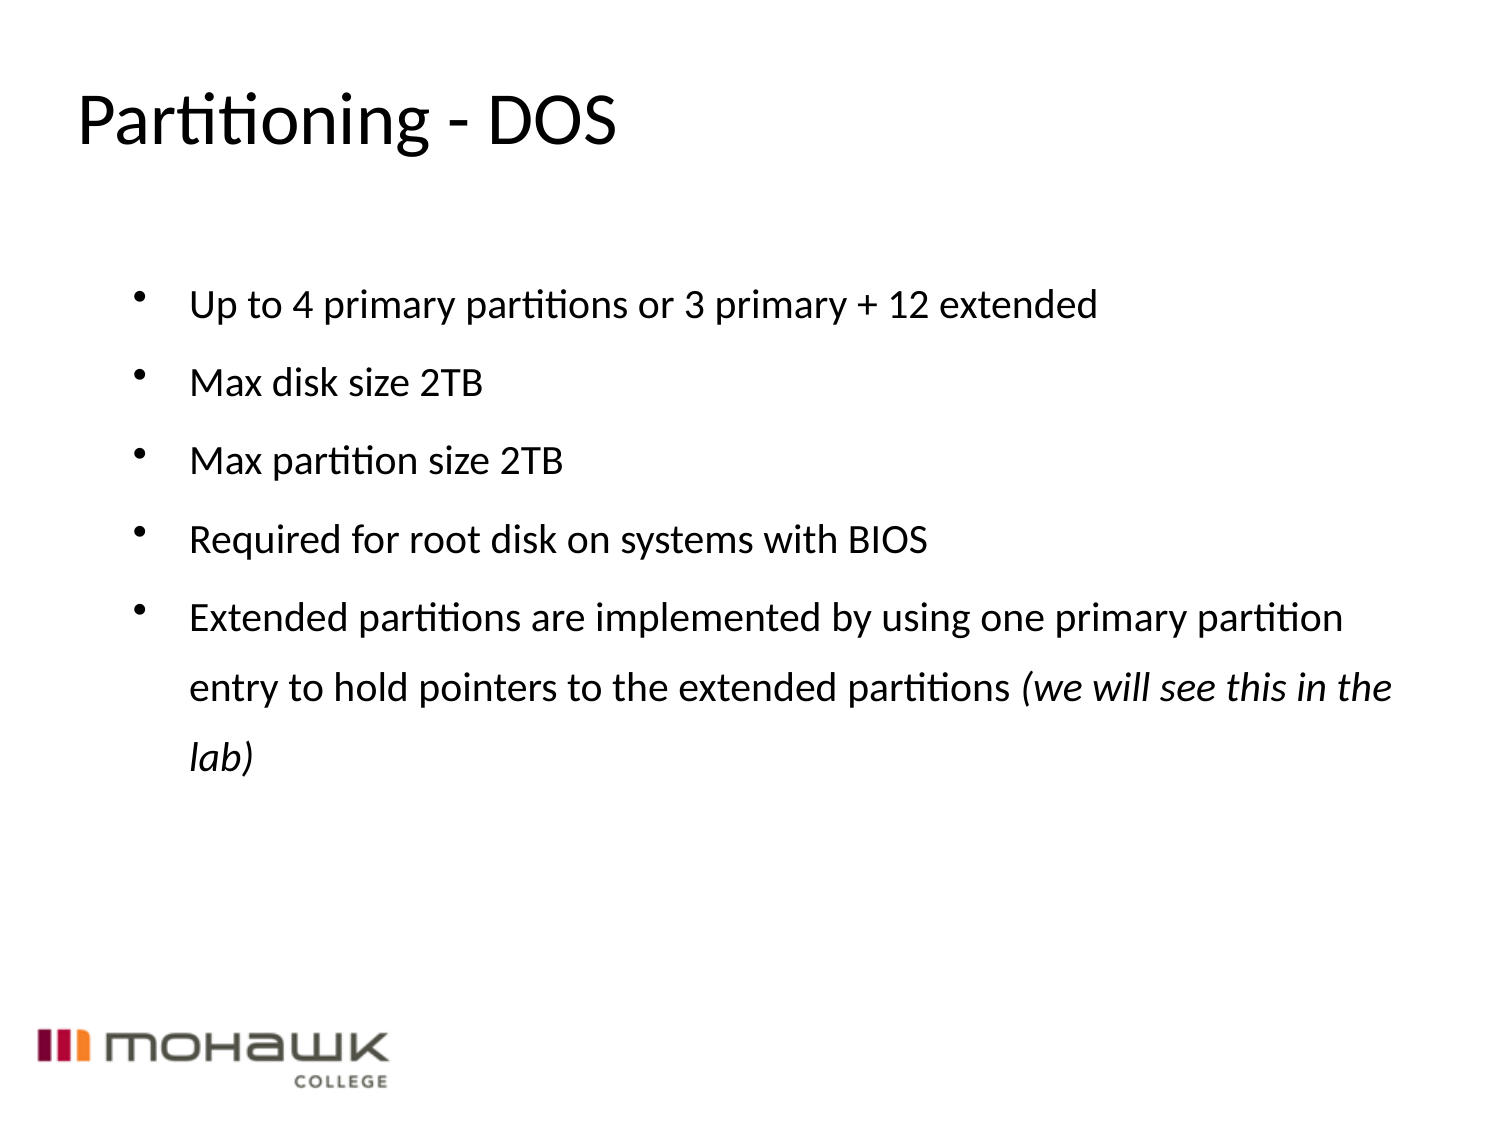

# Partitioning - DOS
Up to 4 primary partitions or 3 primary + 12 extended
Max disk size 2TB
Max partition size 2TB
Required for root disk on systems with BIOS
Extended partitions are implemented by using one primary partition entry to hold pointers to the extended partitions (we will see this in the lab)